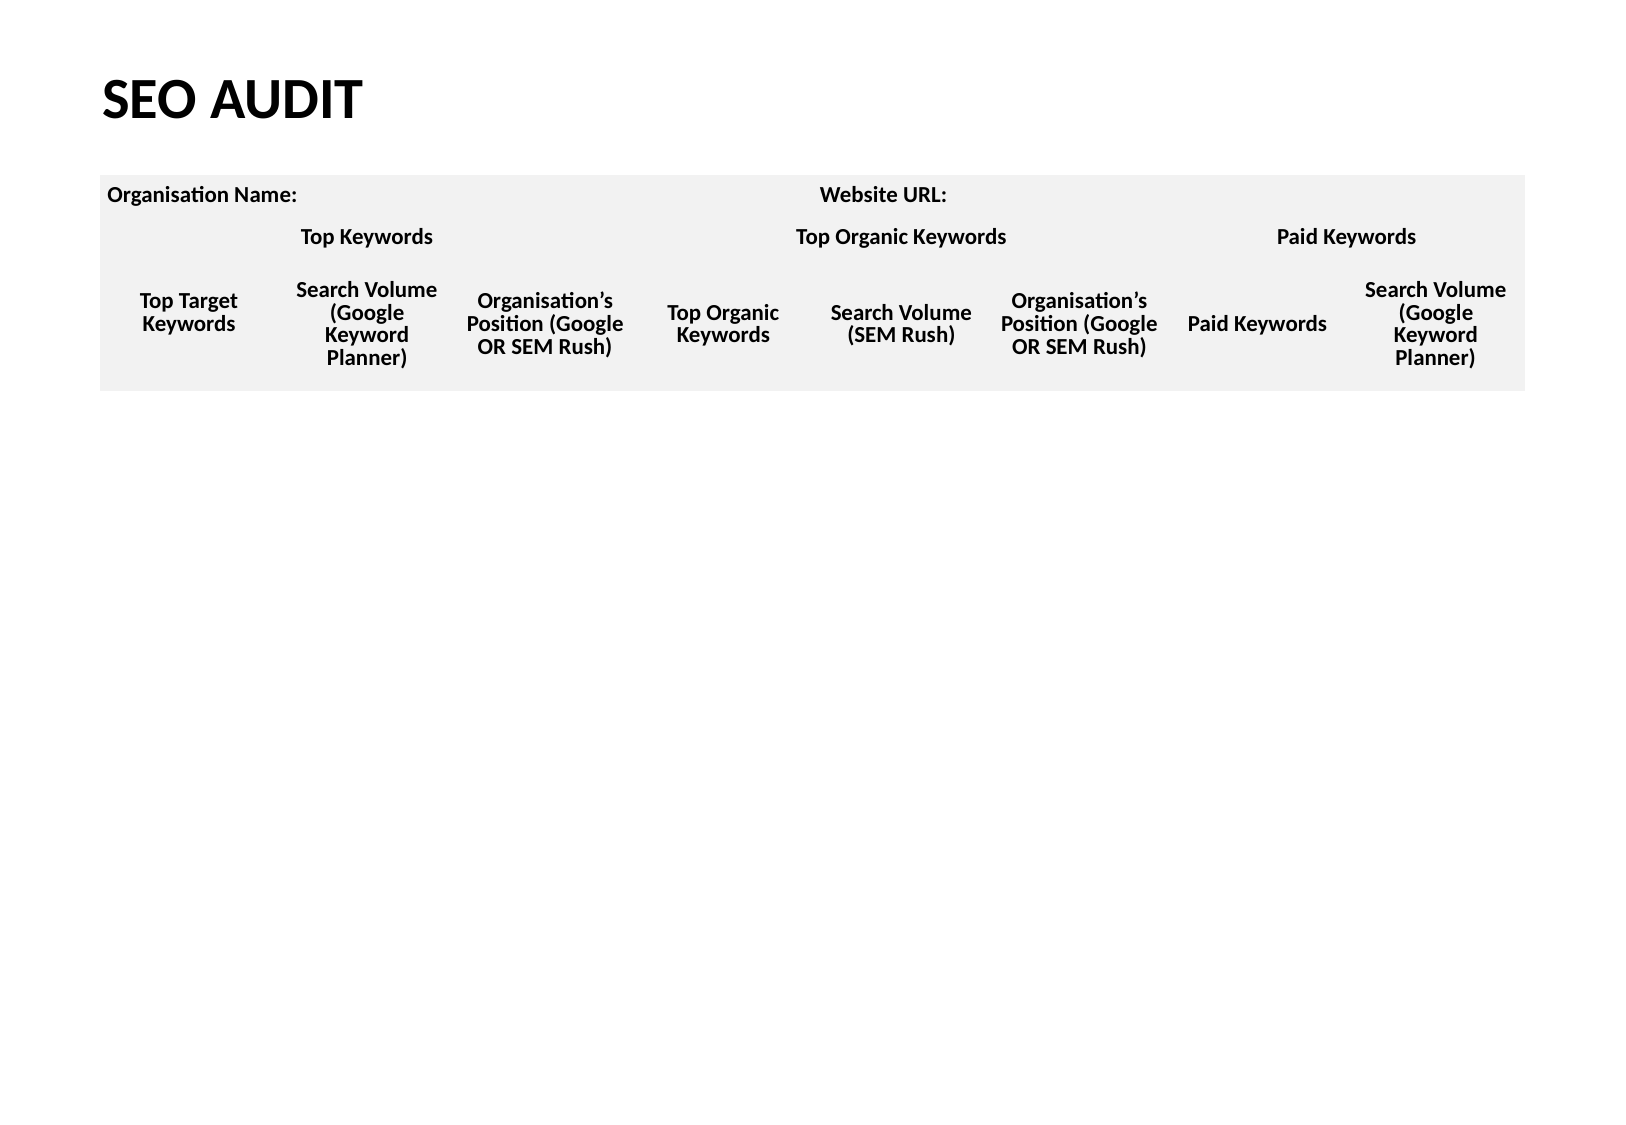

SEO AUDIT
| Organisation Name: | | | | Website URL: | | | |
| --- | --- | --- | --- | --- | --- | --- | --- |
| Top Keywords | | | Top Organic Keywords | | | Paid Keywords | |
| Top Target Keywords | Search Volume (Google Keyword Planner) | Organisation’s Position (Google OR SEM Rush) | Top Organic Keywords | Search Volume (SEM Rush) | Organisation’s Position (Google OR SEM Rush) | Paid Keywords | Search Volume (Google Keyword Planner) |
| | | | | | | | |
| | | | | | | | |
| | | | | | | | |
| | | | | | | | |
| | | | | | | | |
| | | | | | | | |